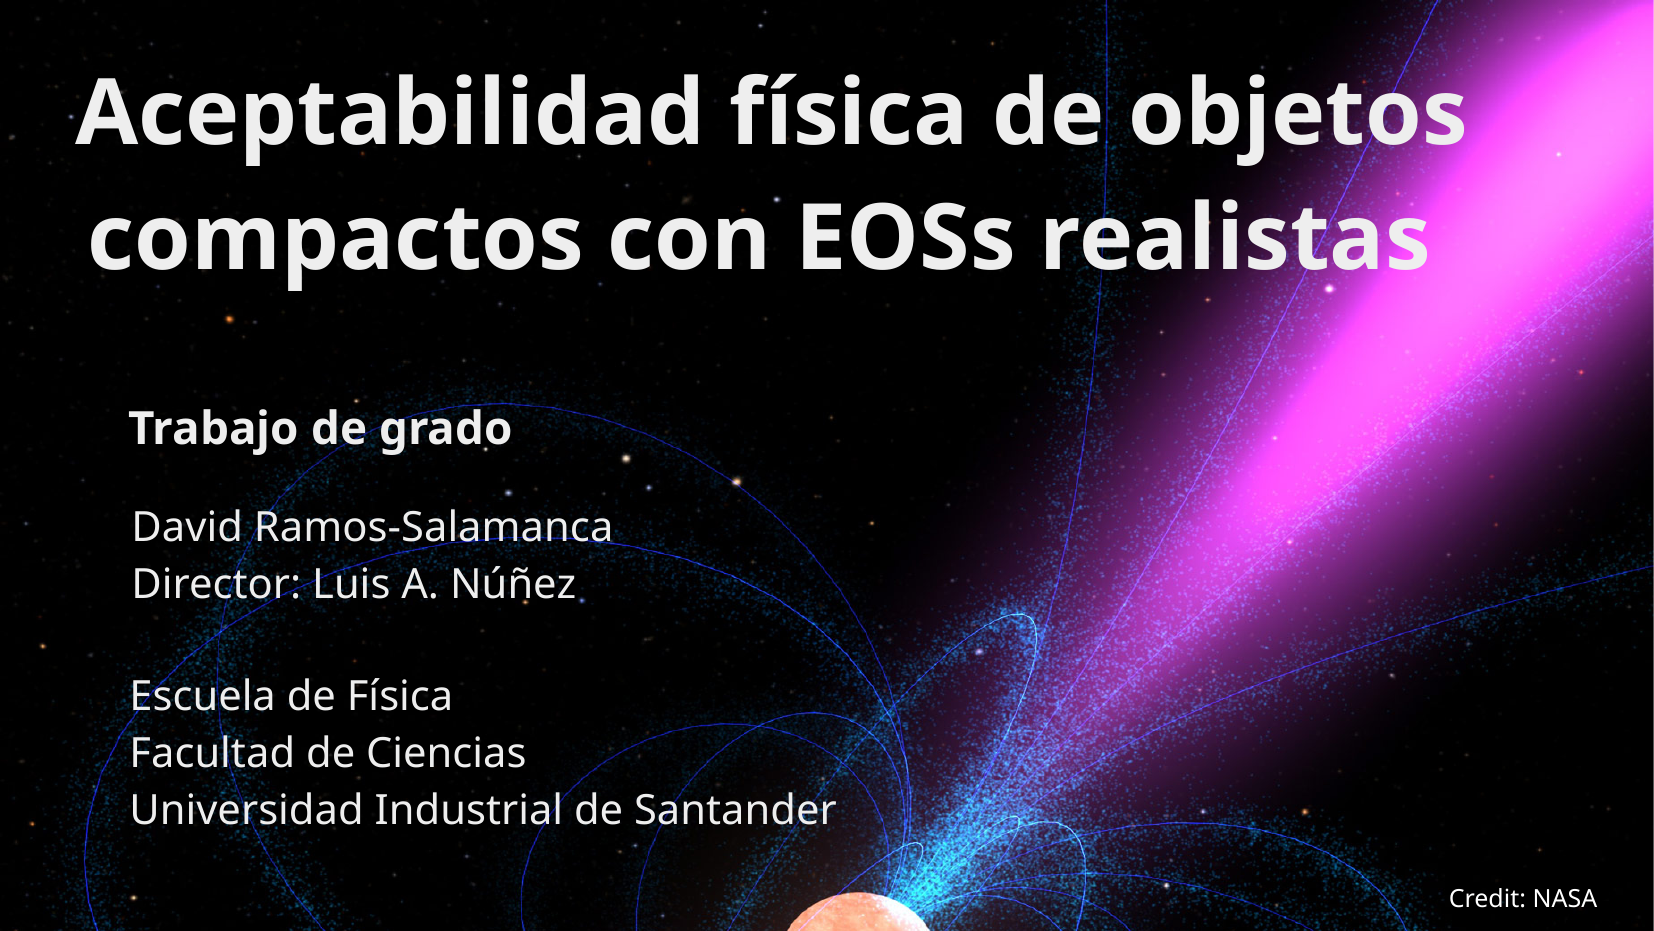

# Aceptabilidad física de objetos compactos con EOSs realistas
Trabajo de grado
David Ramos-Salamanca
Director: Luis A. Núñez
Escuela de Física
Facultad de Ciencias
Universidad Industrial de Santander
1
Credit: NASA